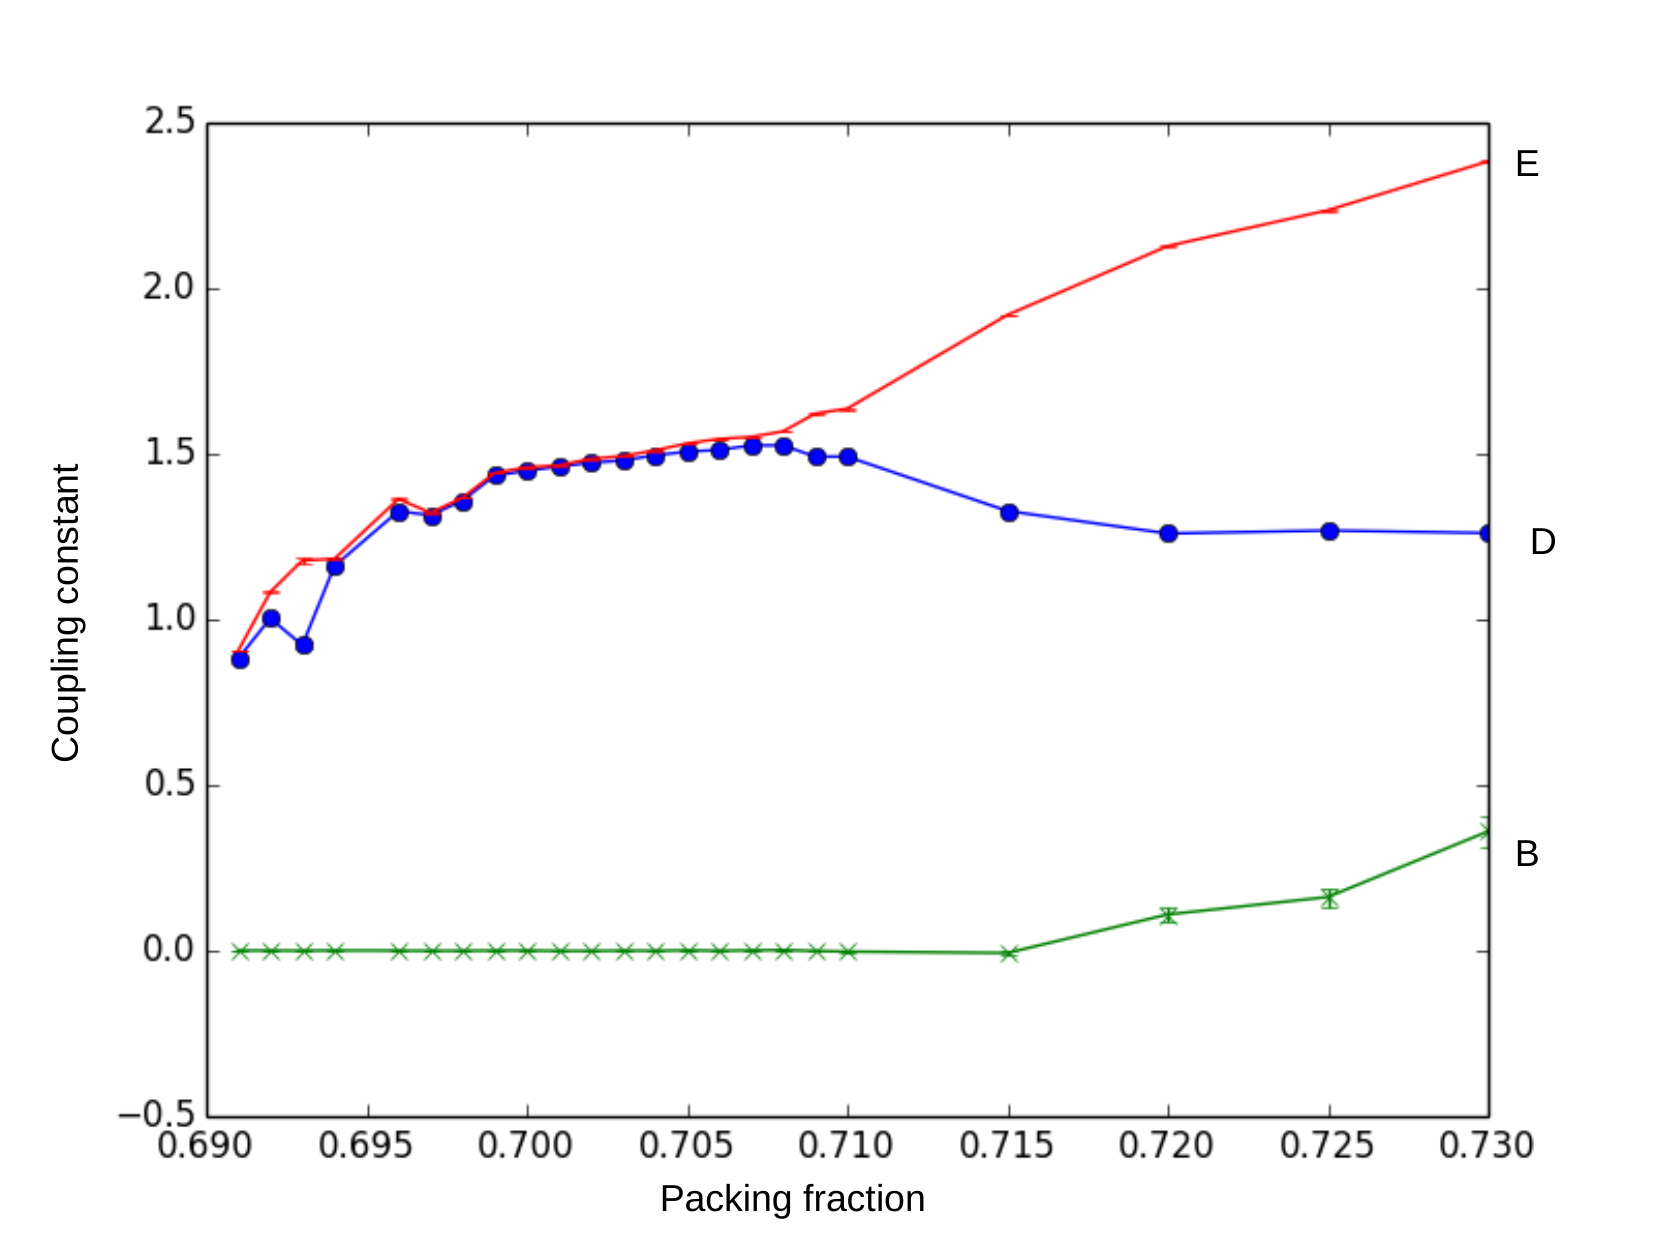

E
D
Coupling constant
B
Packing fraction